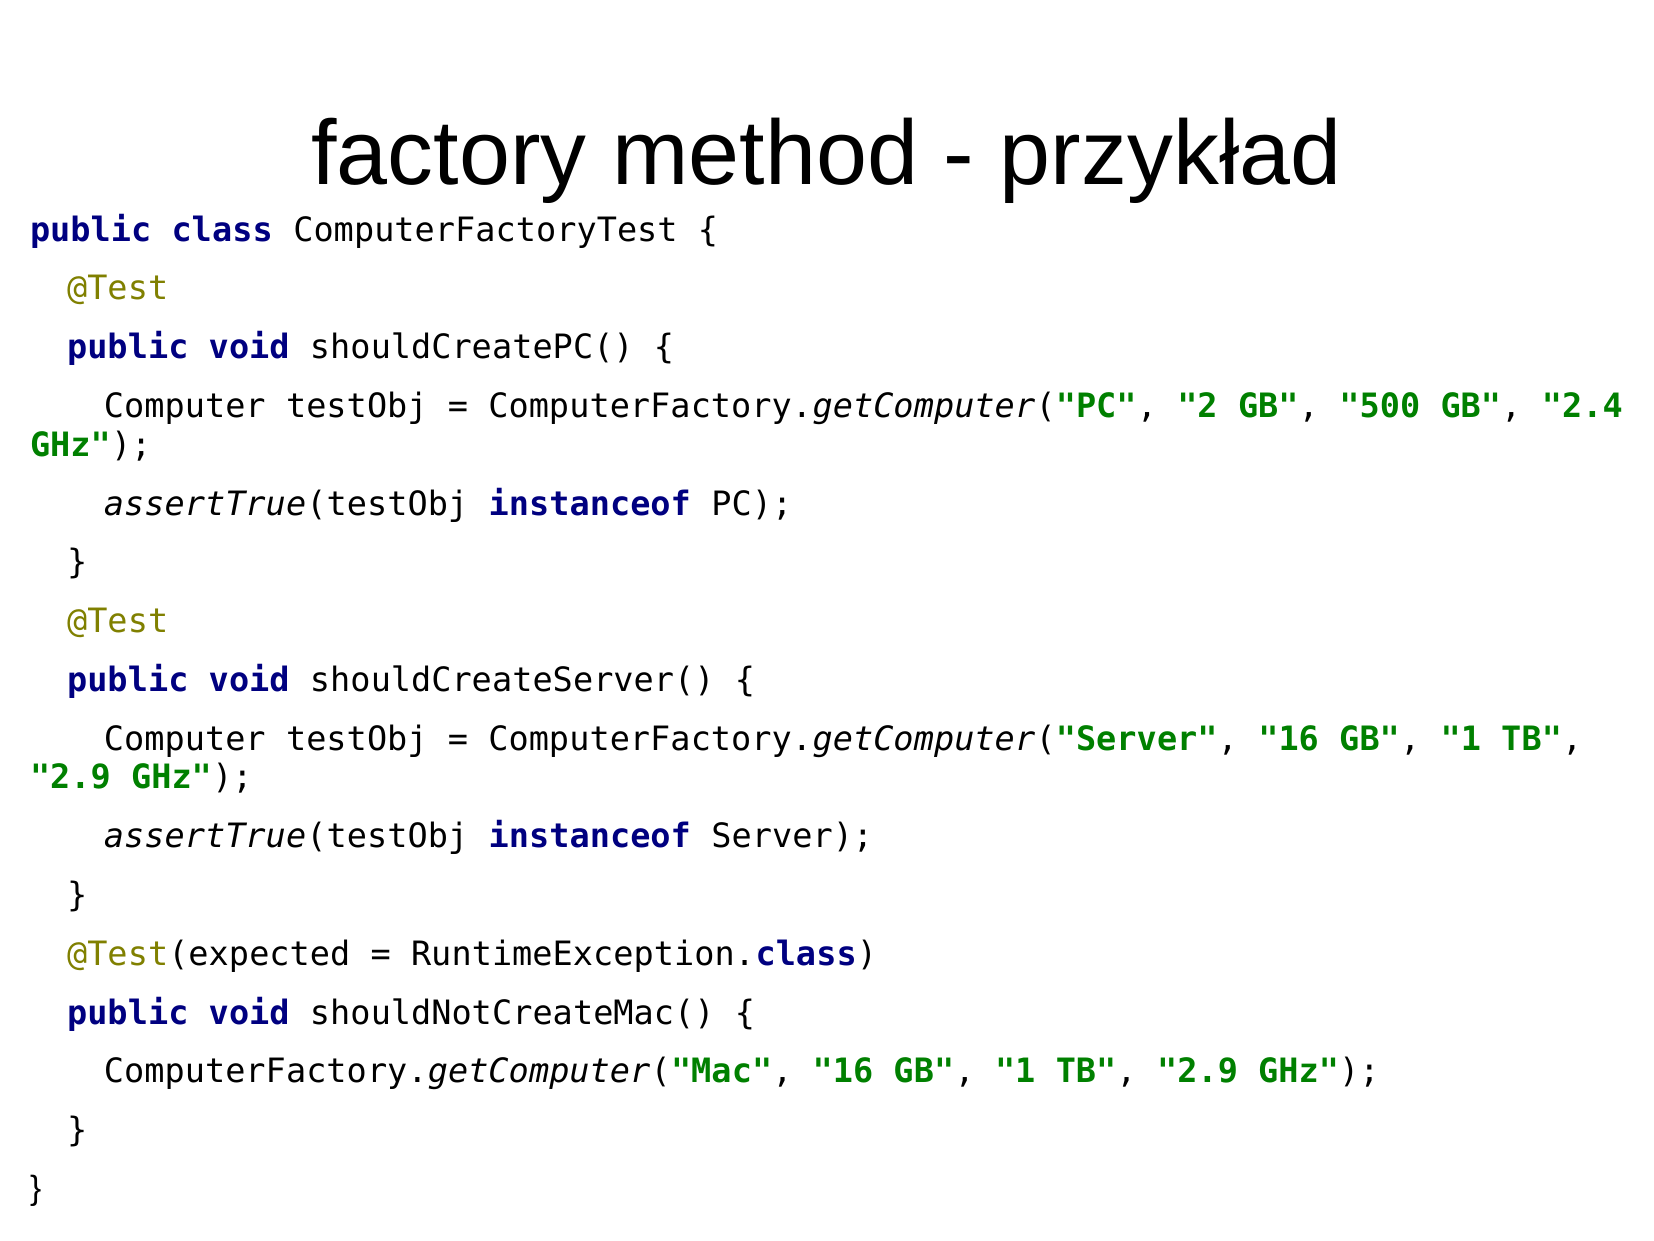

# factory method - przykład
public class ComputerFactoryTest {
 @Test
 public void shouldCreatePC() {
 Computer testObj = ComputerFactory.getComputer("PC", "2 GB", "500 GB", "2.4 GHz");
 assertTrue(testObj instanceof PC);
 }
 @Test
 public void shouldCreateServer() {
 Computer testObj = ComputerFactory.getComputer("Server", "16 GB", "1 TB", "2.9 GHz");
 assertTrue(testObj instanceof Server);
 }
 @Test(expected = RuntimeException.class)
 public void shouldNotCreateMac() {
 ComputerFactory.getComputer("Mac", "16 GB", "1 TB", "2.9 GHz");
 }
}